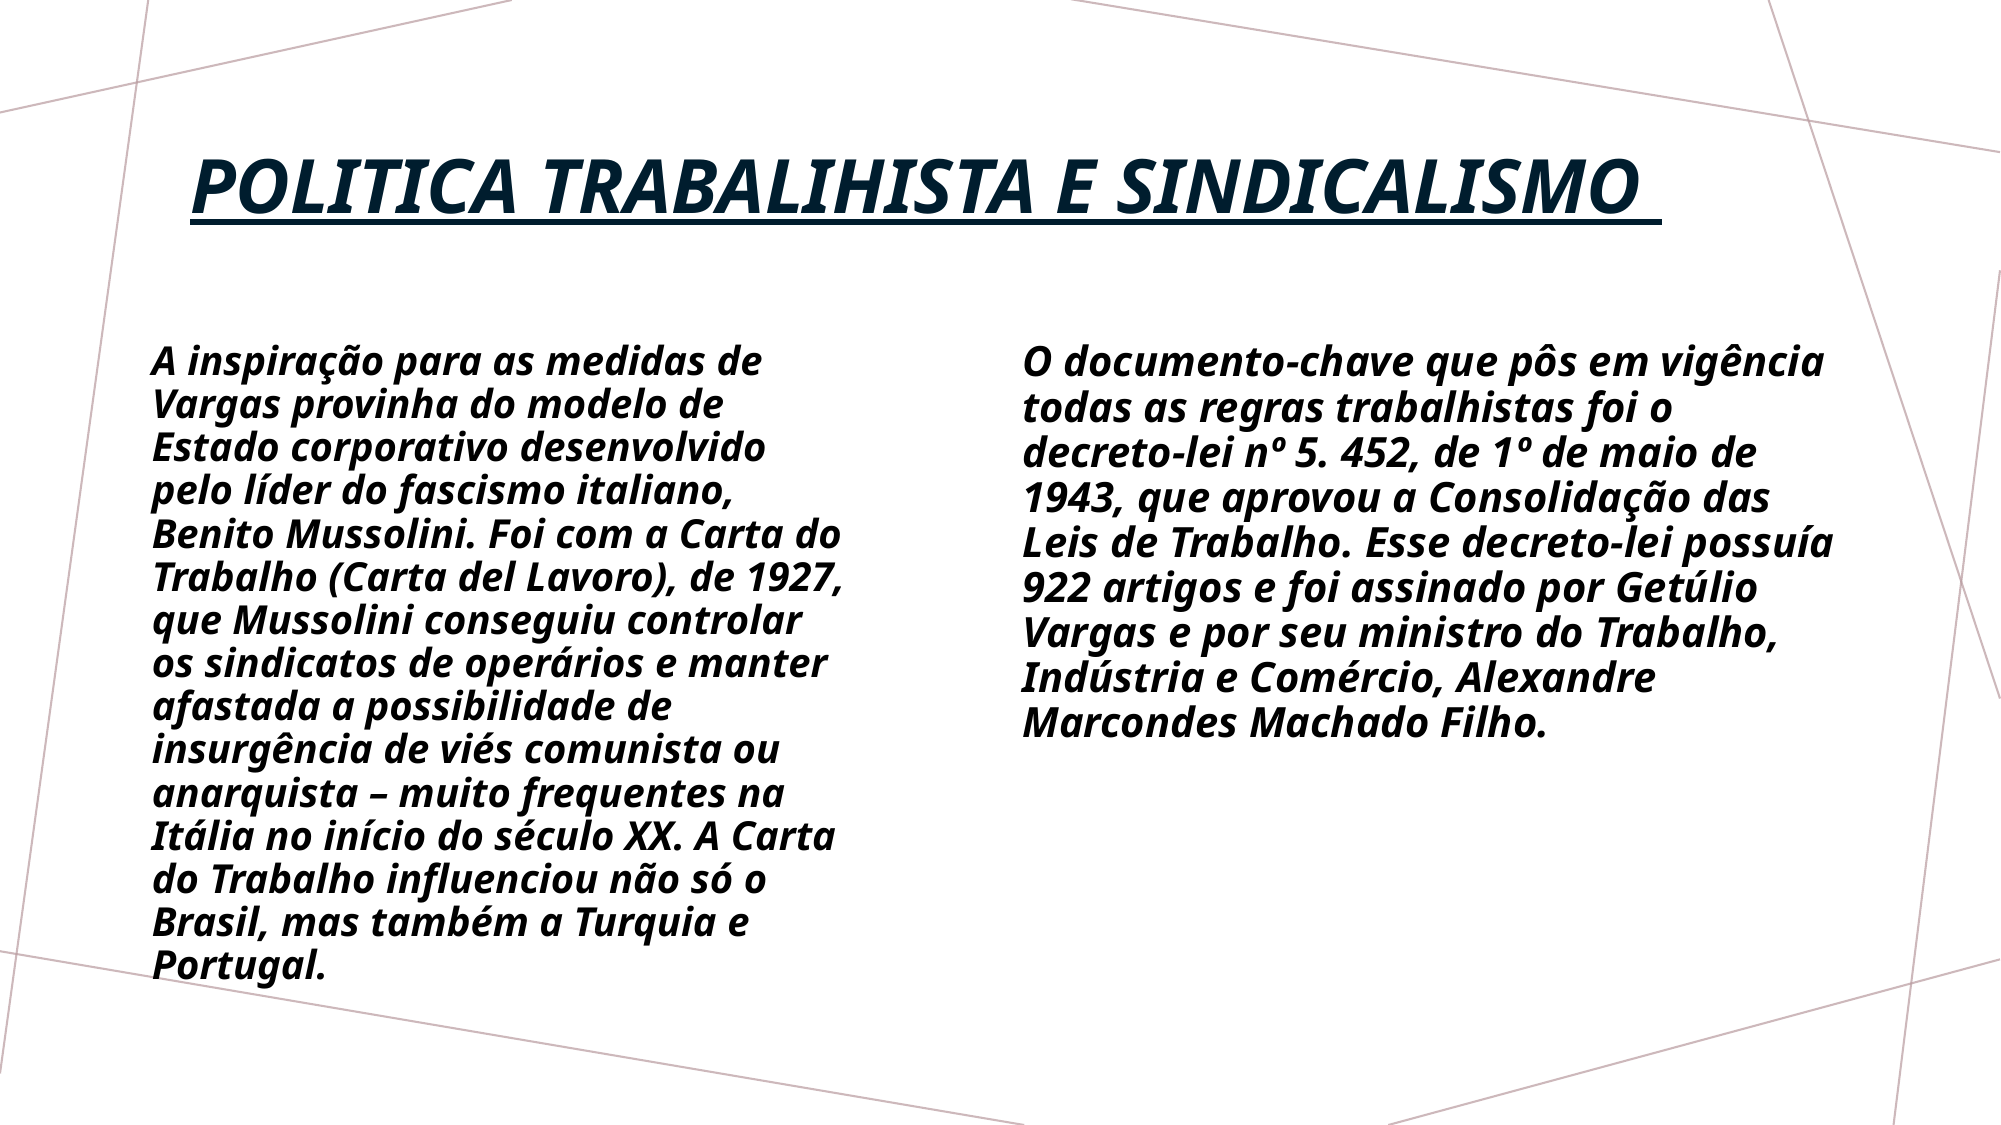

# POLITICA TRABALIHISTA E SINDICALISMO
A inspiração para as medidas de Vargas provinha do modelo de Estado corporativo desenvolvido pelo líder do fascismo italiano, Benito Mussolini. Foi com a Carta do Trabalho (Carta del Lavoro), de 1927, que Mussolini conseguiu controlar os sindicatos de operários e manter afastada a possibilidade de insurgência de viés comunista ou anarquista – muito frequentes na Itália no início do século XX. A Carta do Trabalho influenciou não só o Brasil, mas também a Turquia e Portugal.
O documento-chave que pôs em vigência todas as regras trabalhistas foi o decreto-lei nº 5. 452, de 1º de maio de 1943, que aprovou a Consolidação das Leis de Trabalho. Esse decreto-lei possuía 922 artigos e foi assinado por Getúlio Vargas e por seu ministro do Trabalho, Indústria e Comércio, Alexandre Marcondes Machado Filho.